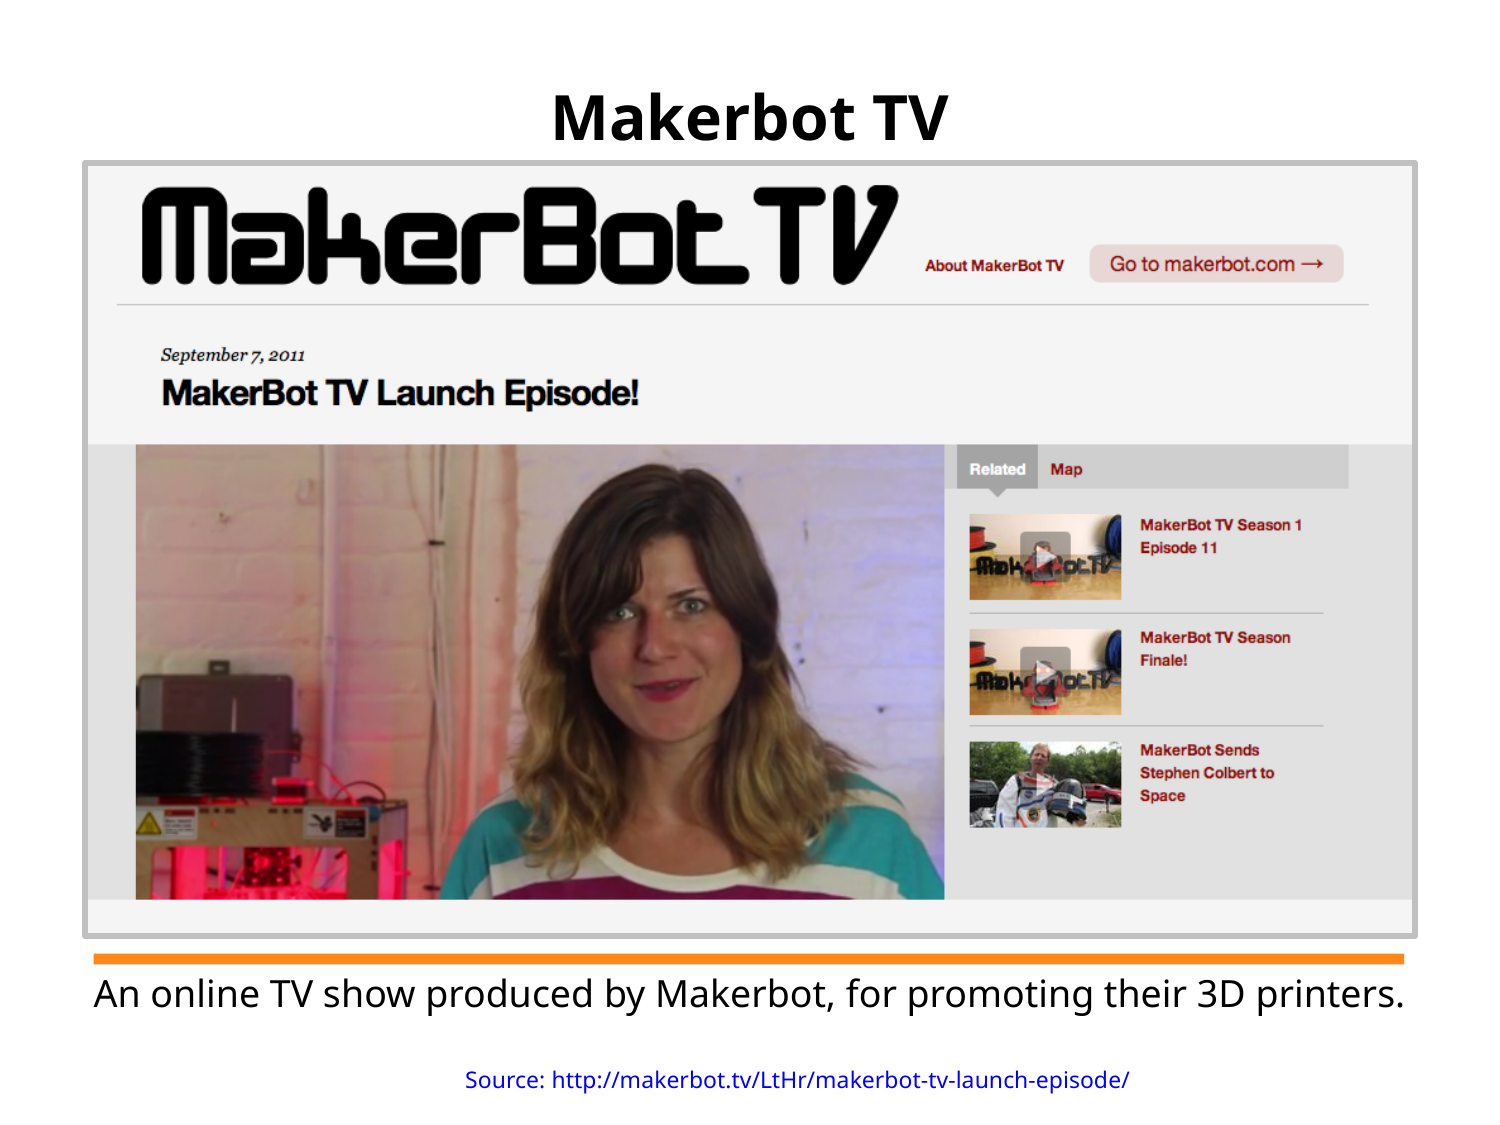

# Makerbot TV
An online TV show produced by Makerbot, for promoting their 3D printers.
Source: http://makerbot.tv/LtHr/makerbot-tv-launch-episode/